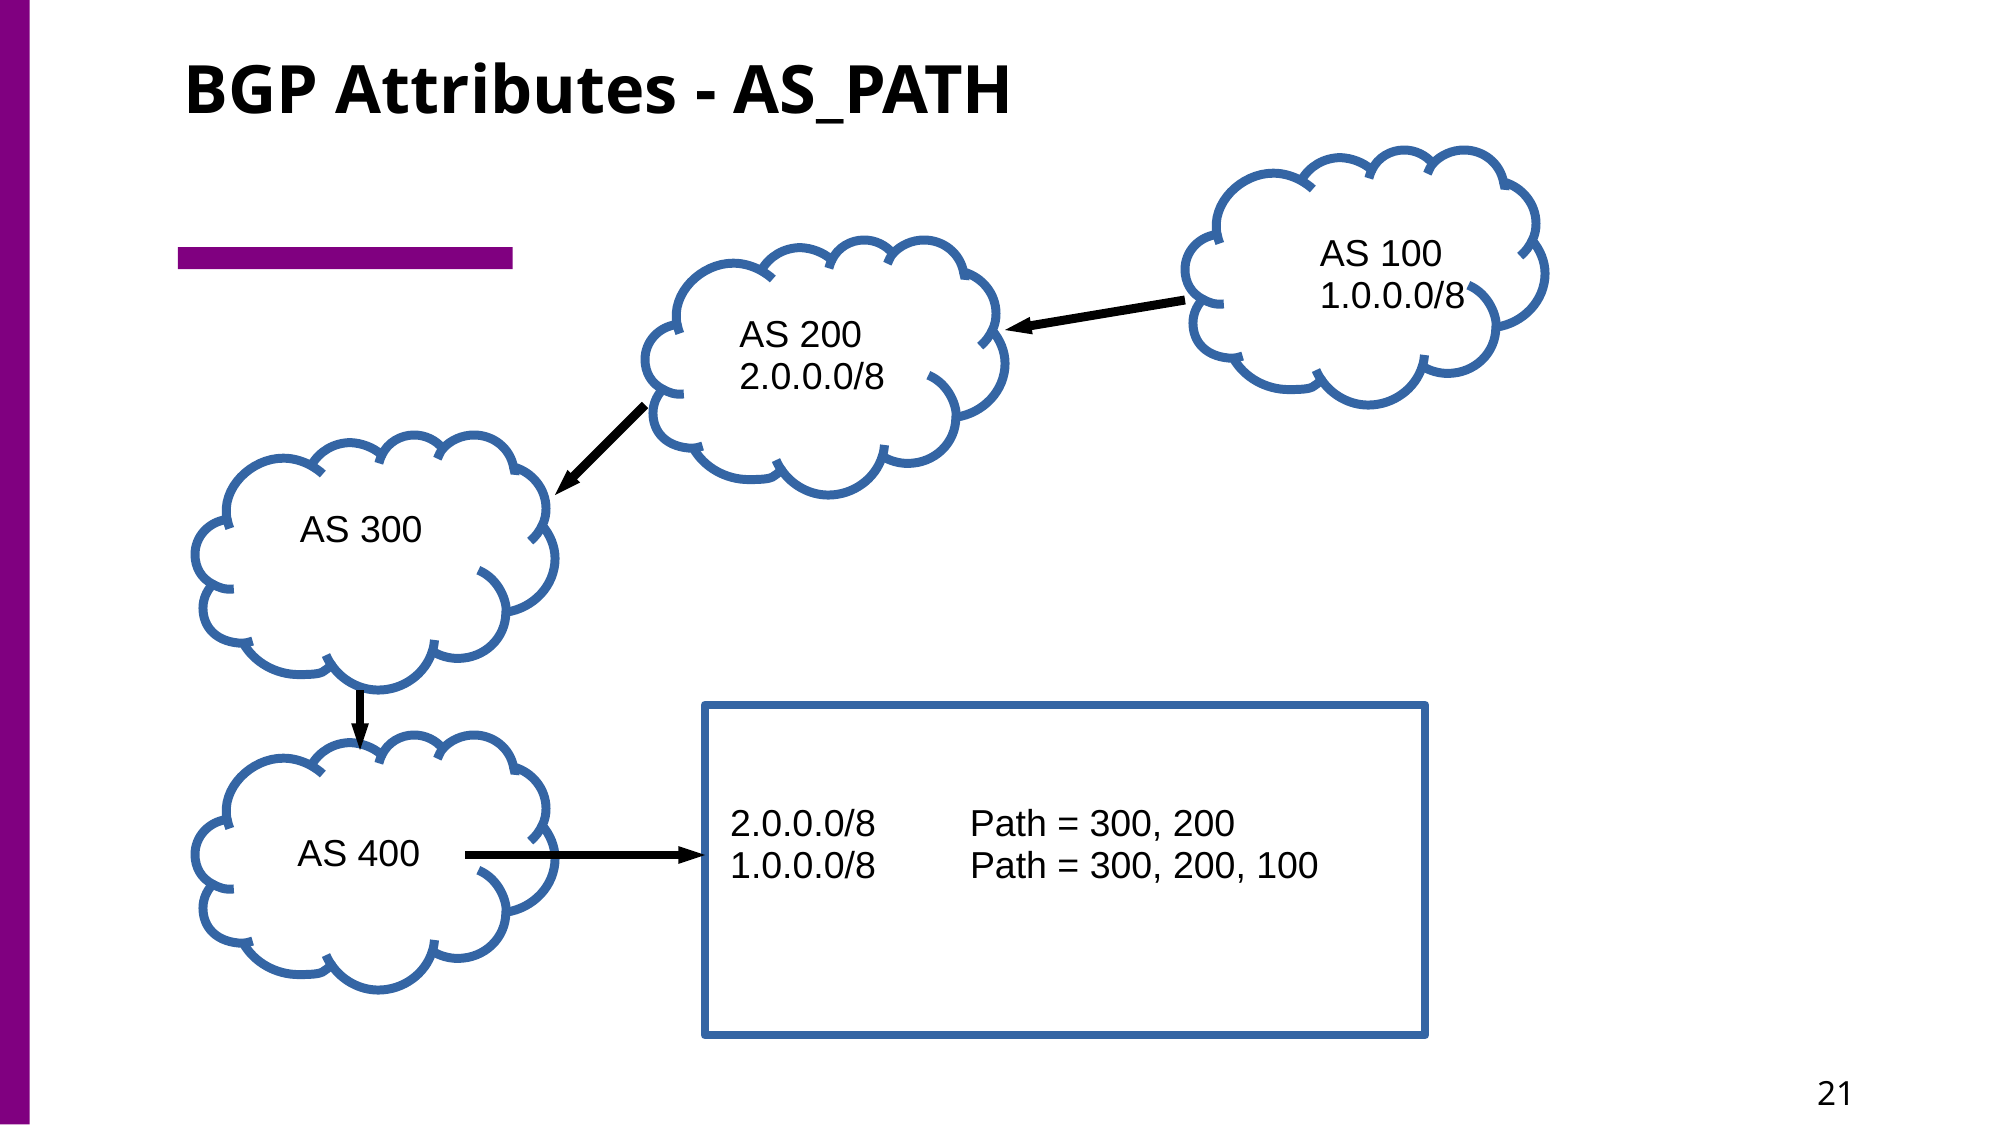

# BGP Attributes - AS_PATH
AS 100
1.0.0.0/8
AS 200
2.0.0.0/8
AS 300
 2.0.0.0/8 Path = 300, 200
 1.0.0.0/8 Path = 300, 200, 100
AS 400